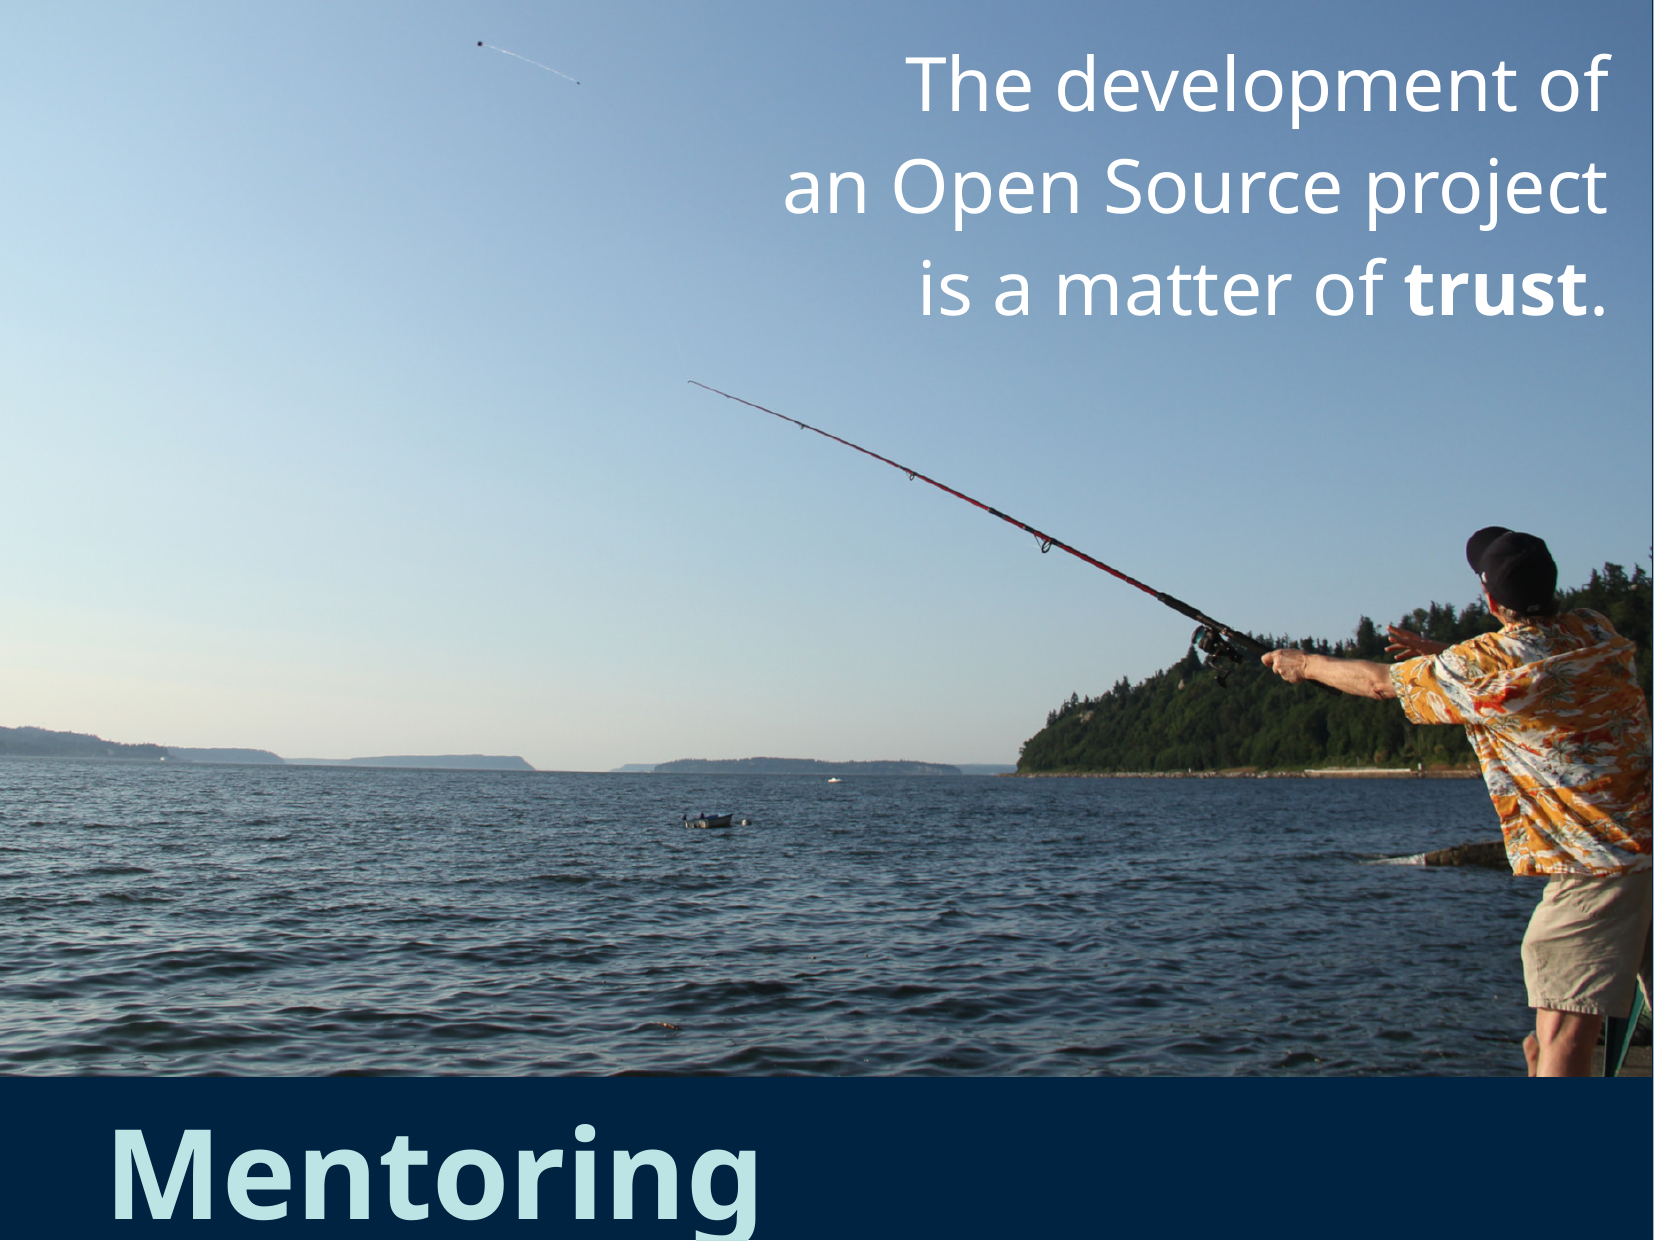

# The development of an Open Source project is a matter of trust.
Mentoring